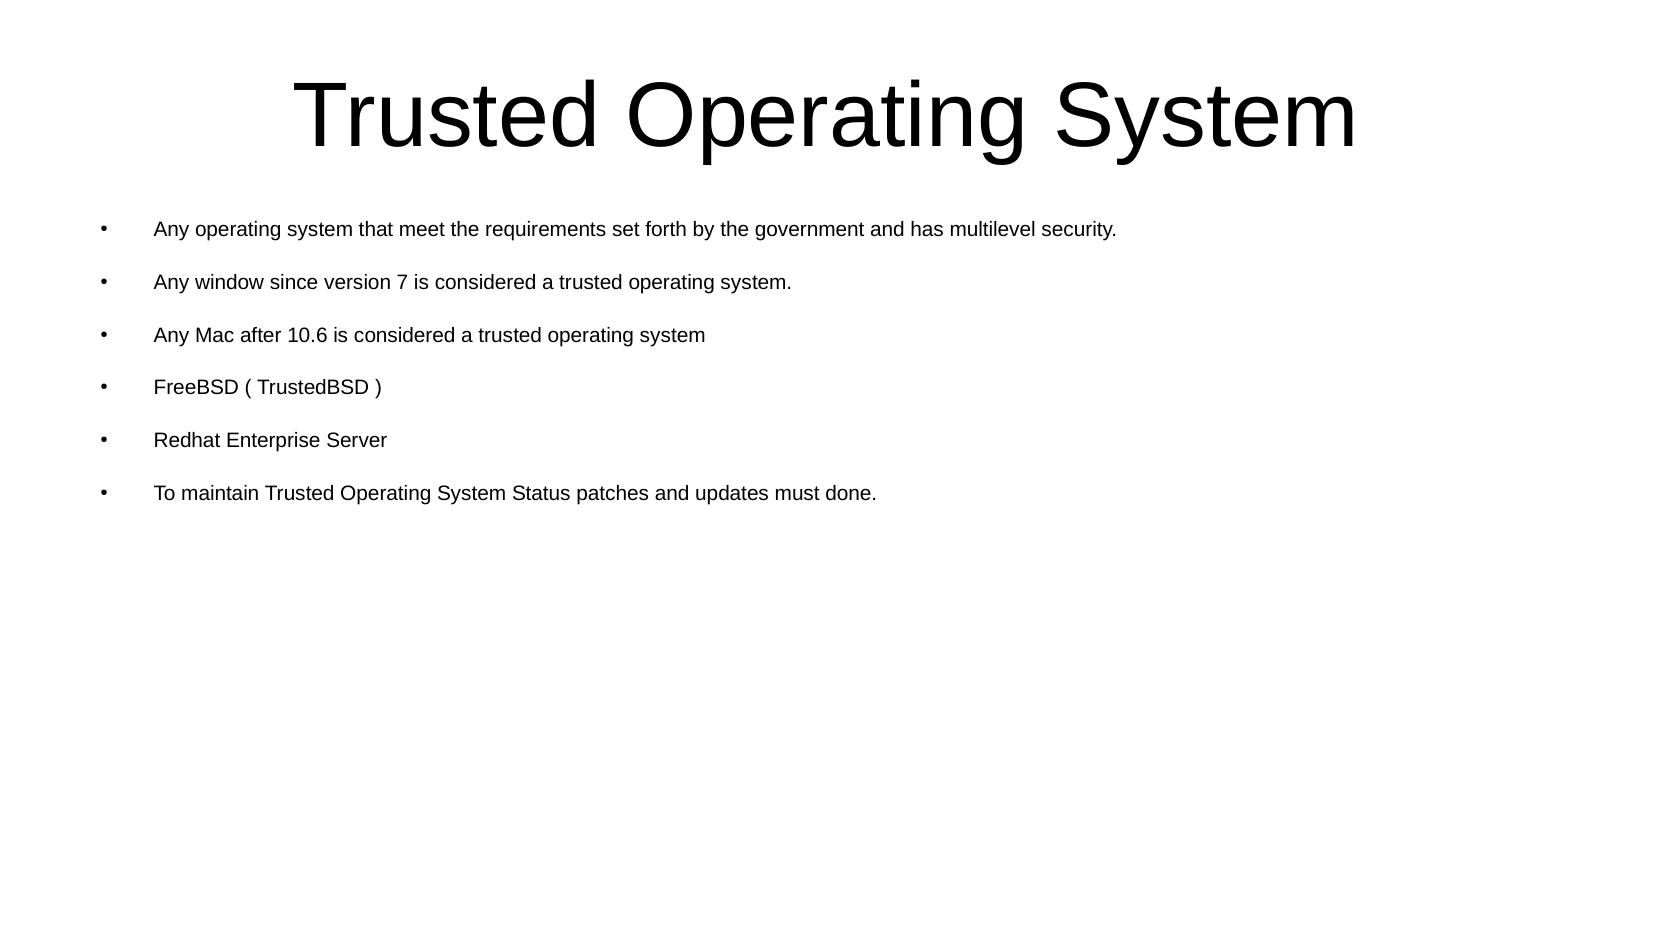

# Trusted Operating System
Any operating system that meet the requirements set forth by the government and has multilevel security.
Any window since version 7 is considered a trusted operating system.
Any Mac after 10.6 is considered a trusted operating system
FreeBSD ( TrustedBSD )
Redhat Enterprise Server
To maintain Trusted Operating System Status patches and updates must done.